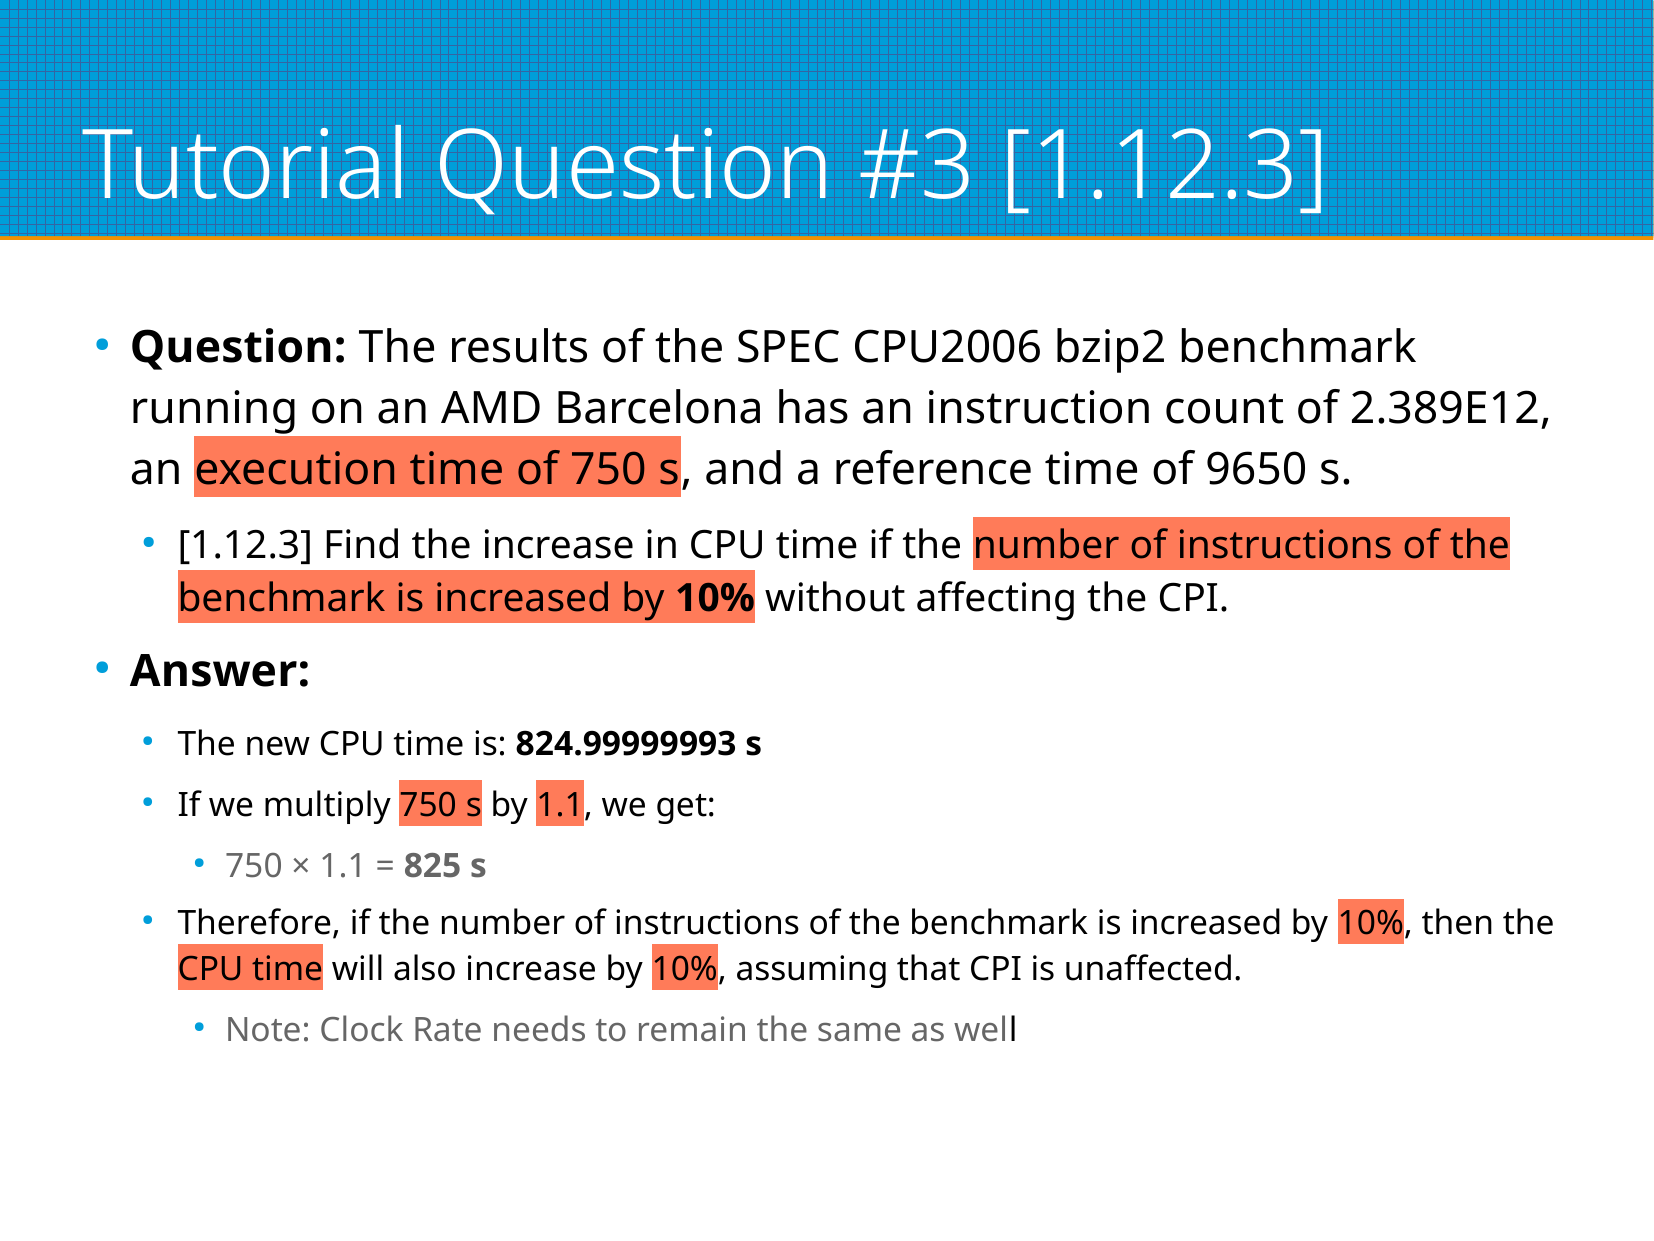

# Tutorial Question #3 [1.12.3]
Question: The results of the SPEC CPU2006 bzip2 benchmark running on an AMD Barcelona has an instruction count of 2.389E12, an execution time of 750 s, and a reference time of 9650 s.
[1.12.3] Find the increase in CPU time if the number of instructions of the benchmark is increased by 10% without affecting the CPI.
Answer:
The new CPU time is: 824.99999993 s
If we multiply 750 s by 1.1, we get:
750 × 1.1 = 825 s
Therefore, if the number of instructions of the benchmark is increased by 10%, then the CPU time will also increase by 10%, assuming that CPI is unaffected.
Note: Clock Rate needs to remain the same as well